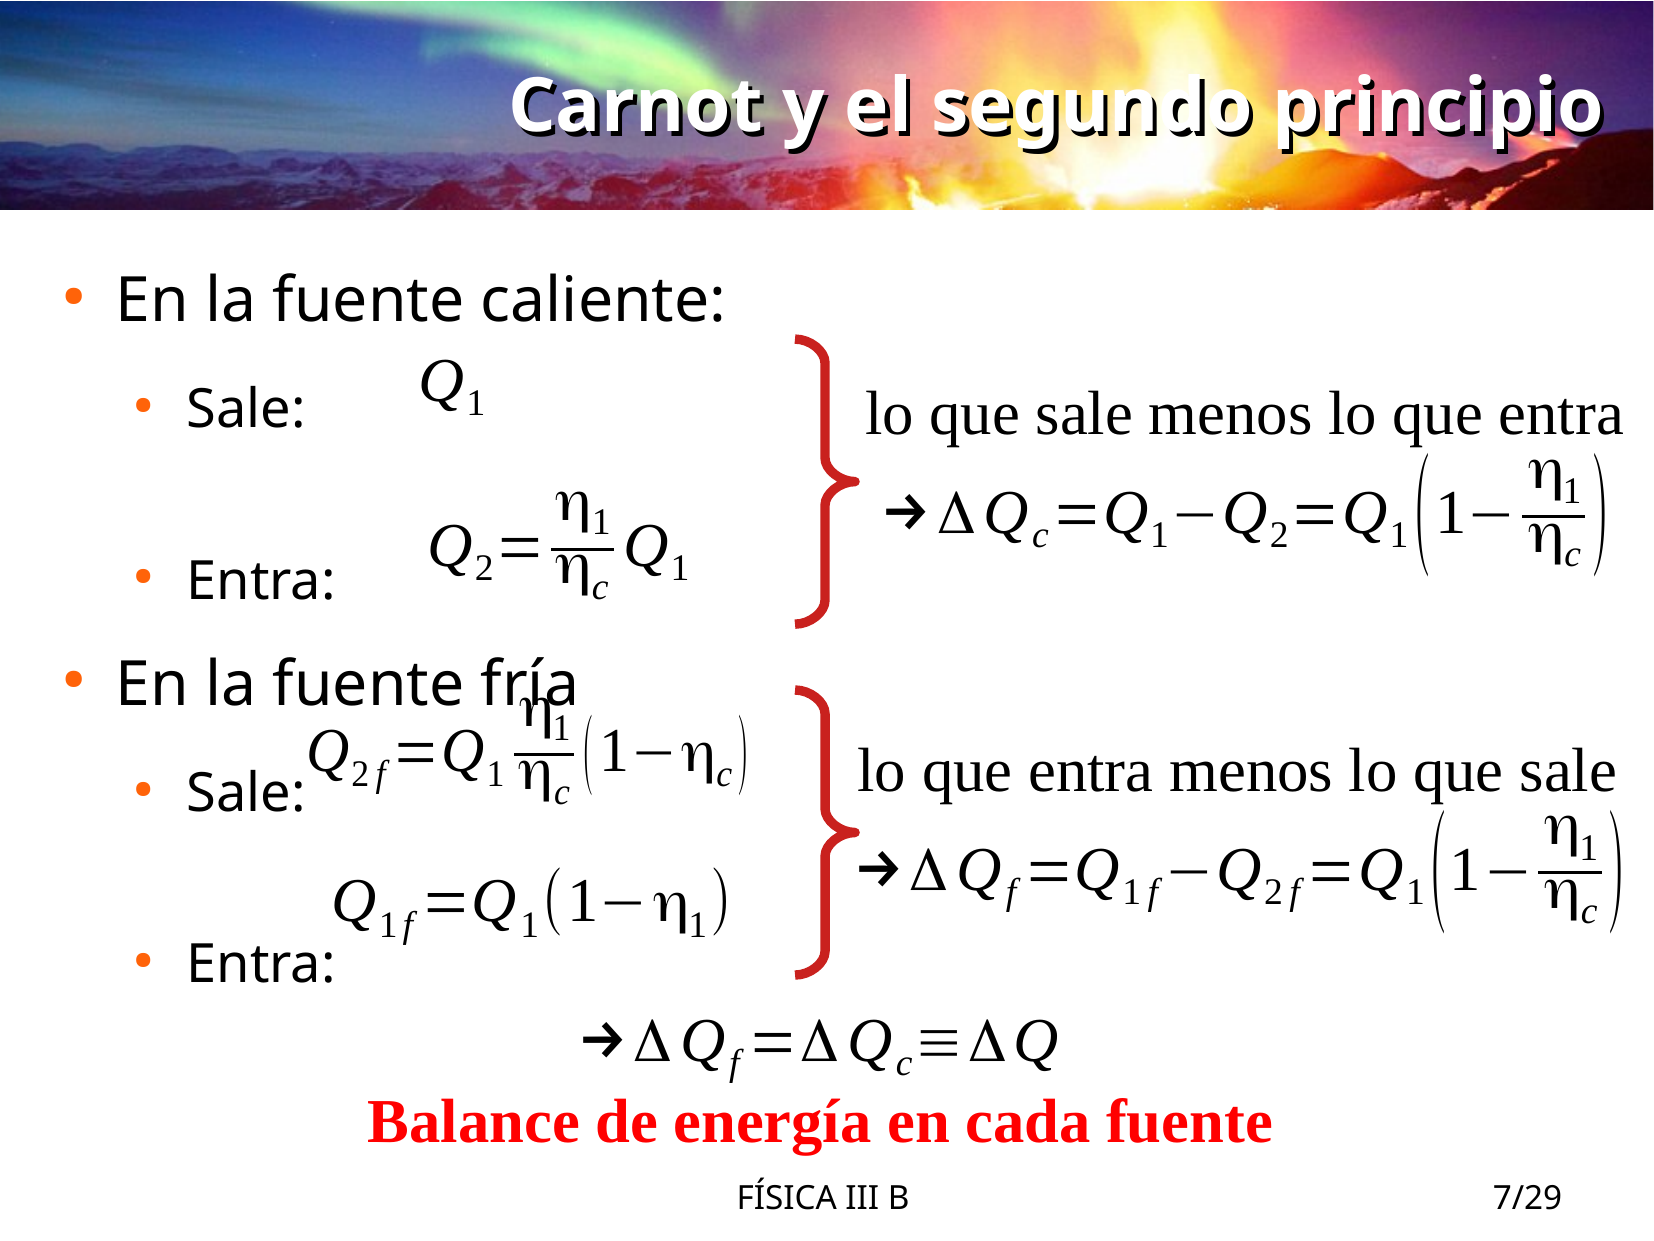

# Carnot y el segundo principio
En la fuente caliente:
Sale:
Entra:
En la fuente fría
Sale:
Entra:
FÍSICA III B
7